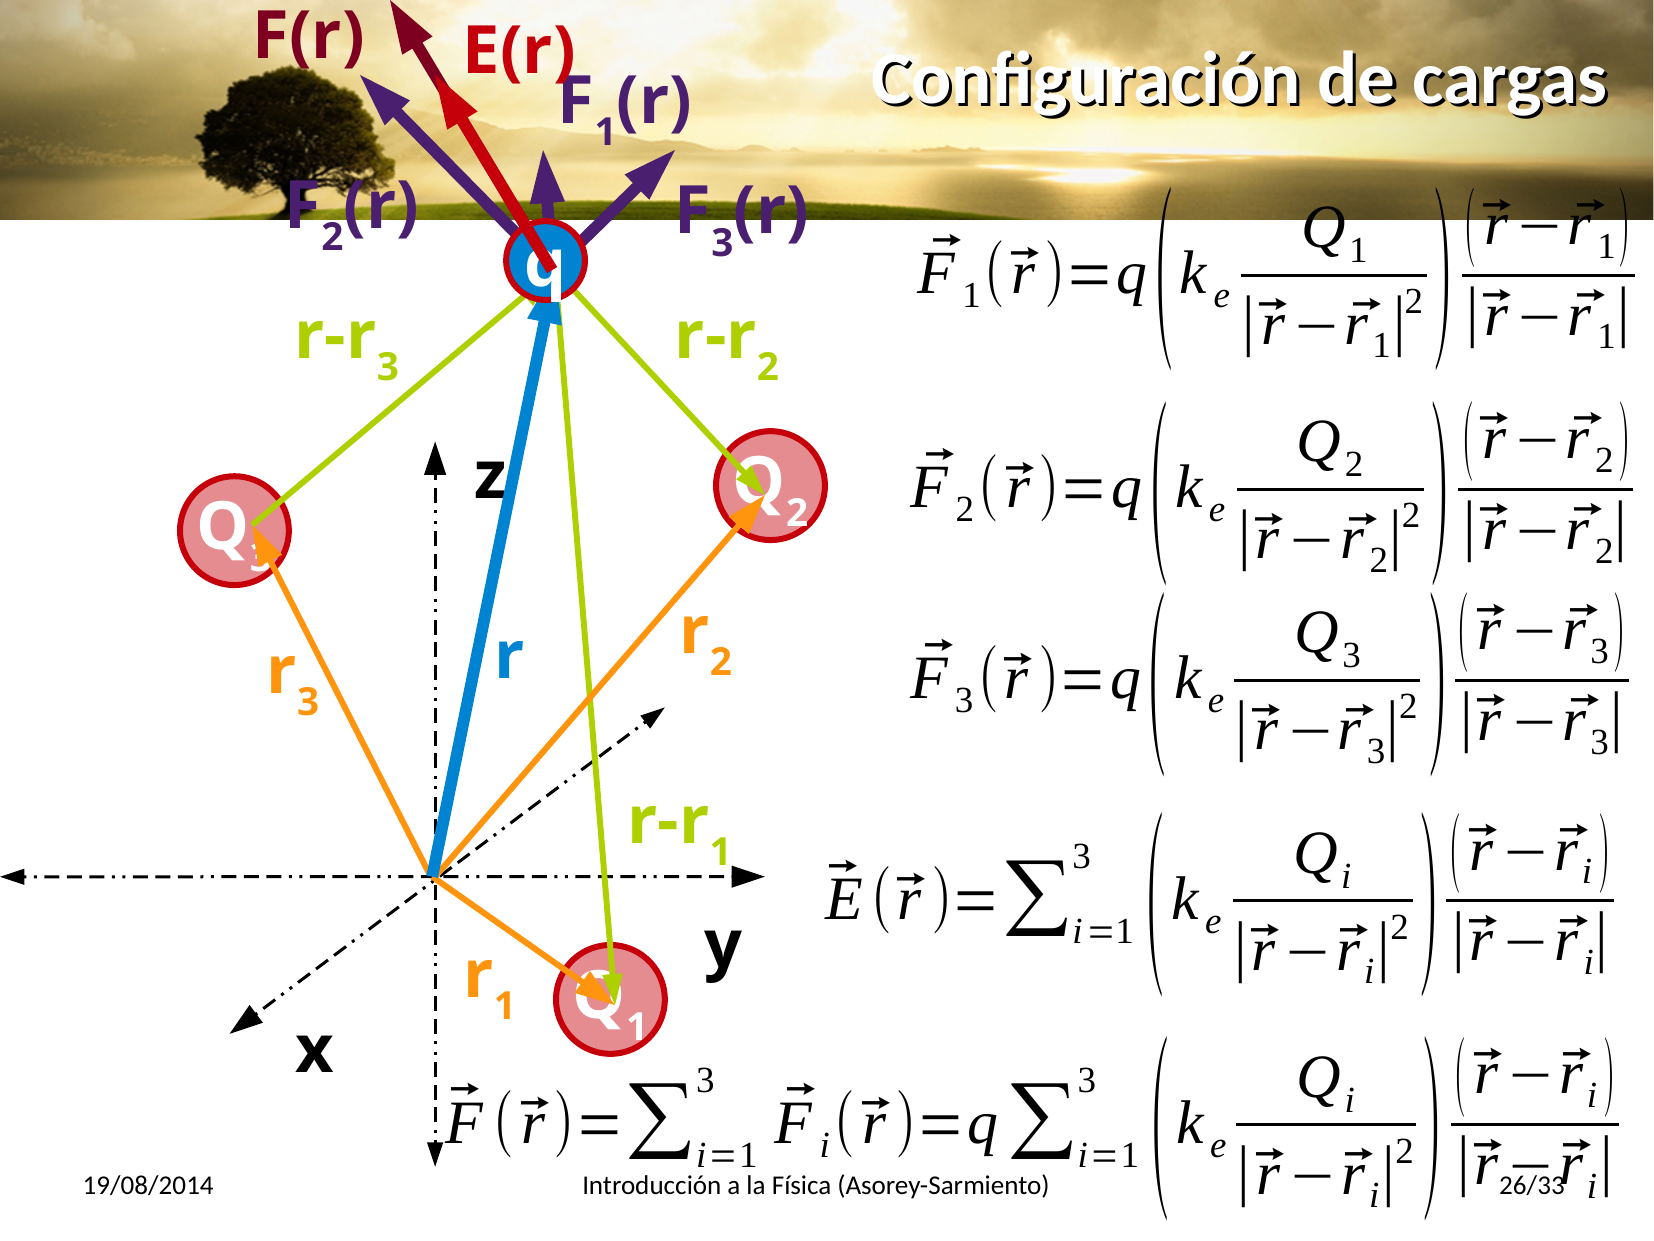

F(r)
E(r)
# Configuración de cargas
F1(r)
r1
r-r1
F2(r)
r2
r-r2
F3(r)
r-r3
r3
q
r
z
y
x
Q2
Q3
Q1
19/08/2014
Introducción a la Física (Asorey-Sarmiento)
26